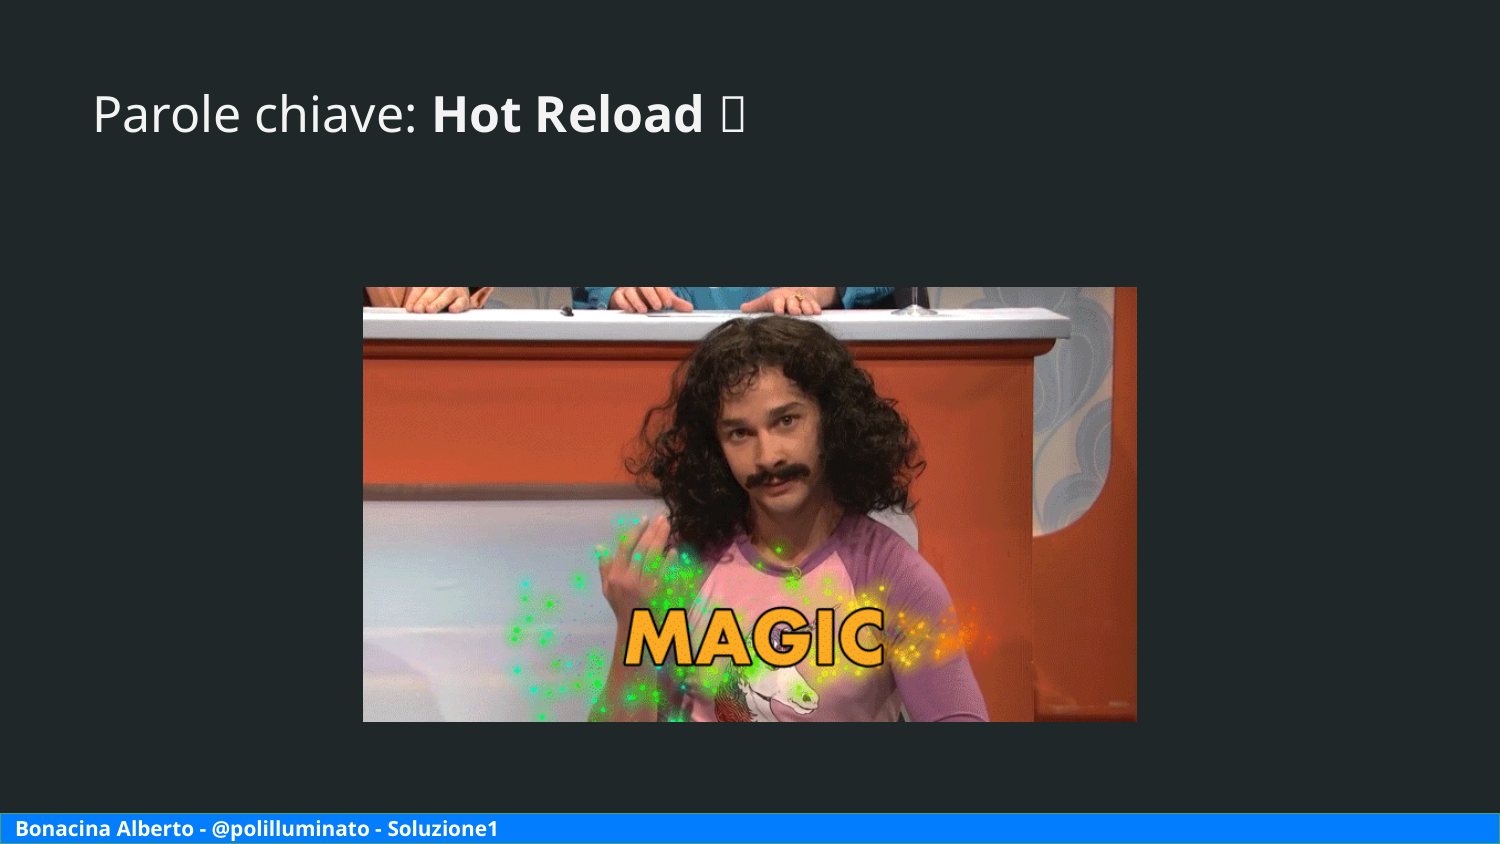

Parole chiave: Hot Reload 💎
Bonacina Alberto - @polilluminato - Soluzione1